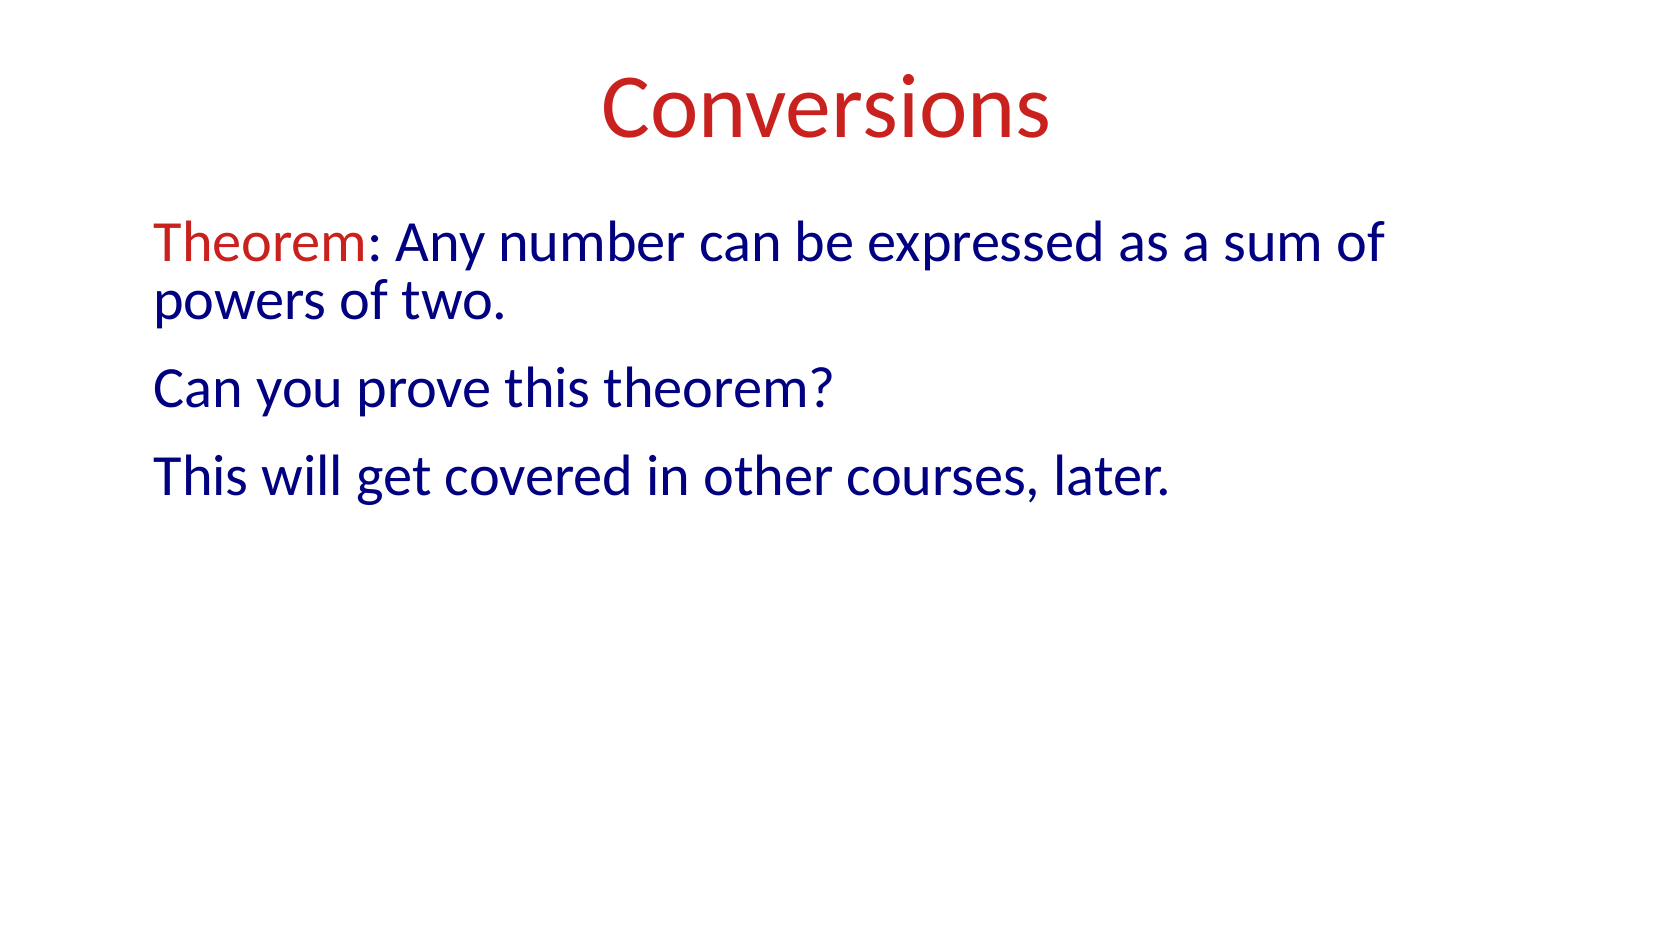

# Conversions
Theorem: Any number can be expressed as a sum of powers of two.
Can you prove this theorem?
This will get covered in other courses, later.